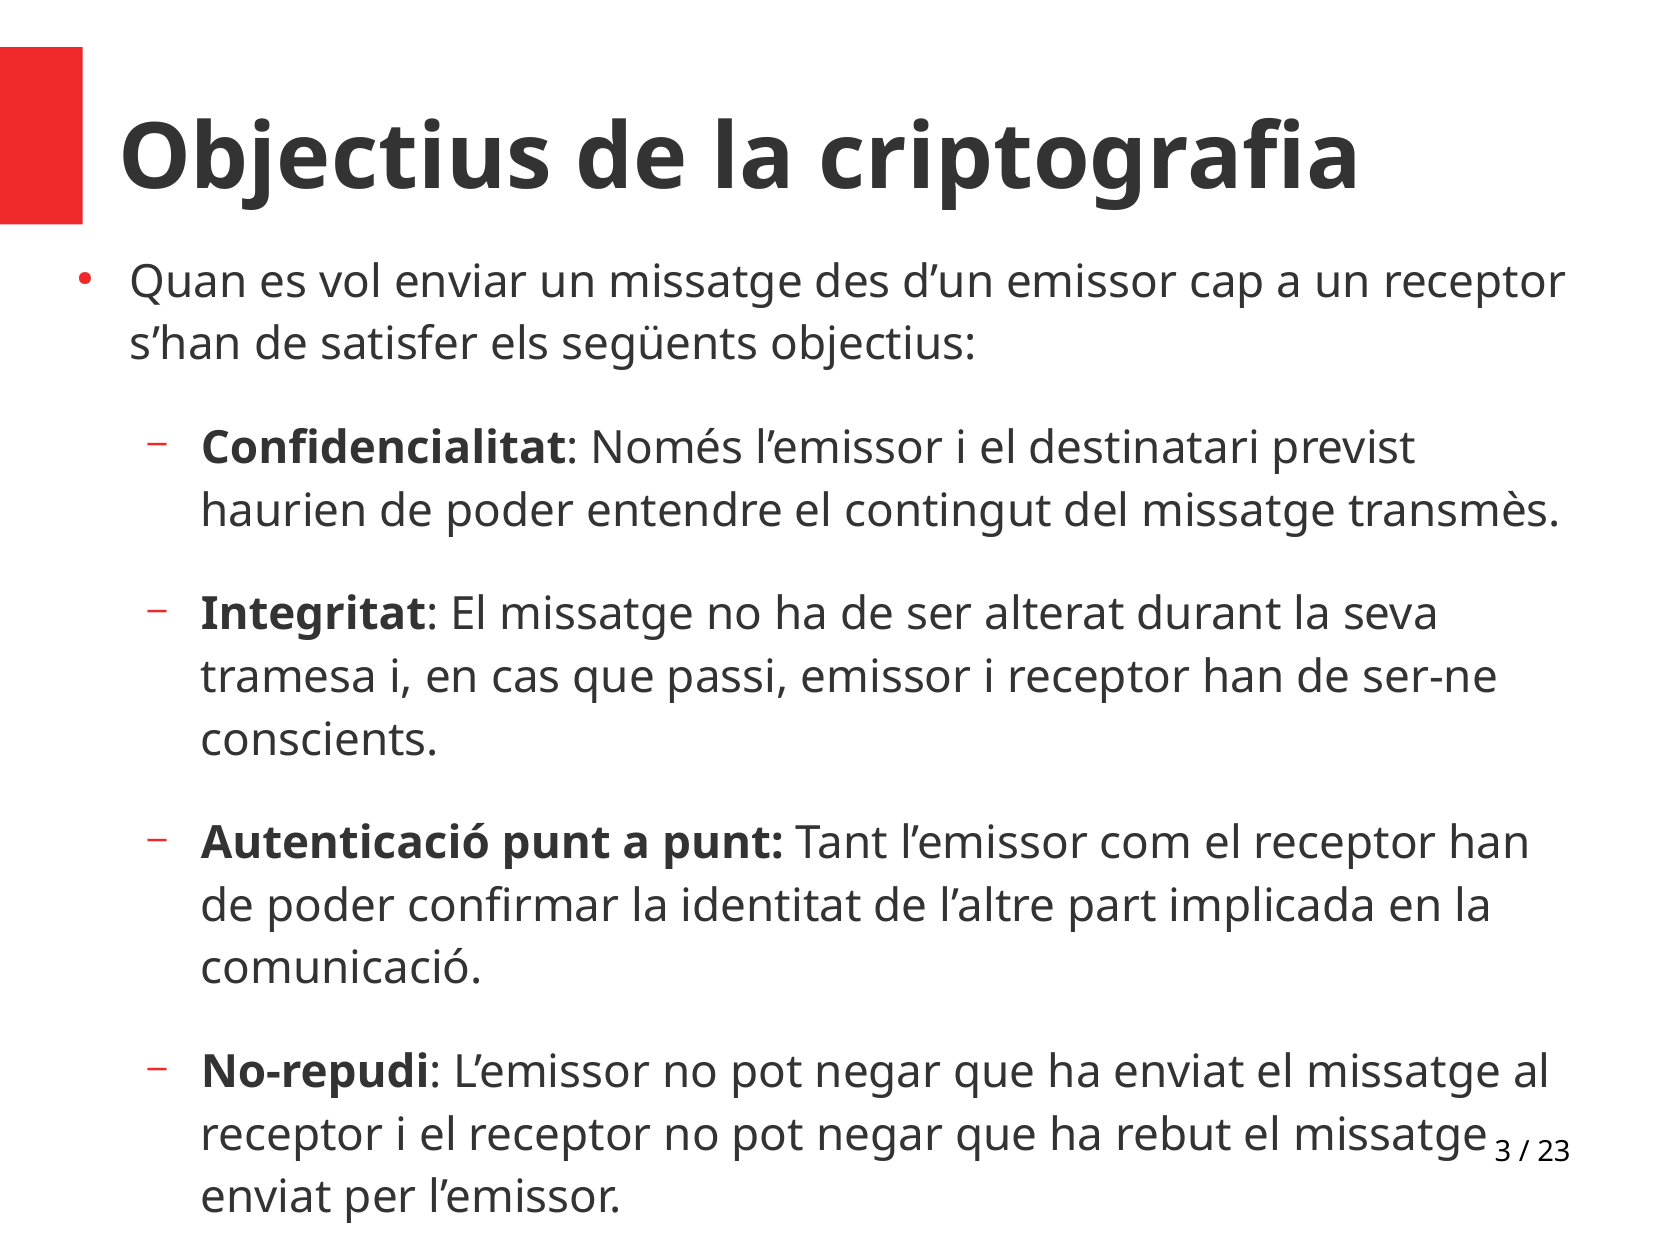

# Objectius de la criptografia
Quan es vol enviar un missatge des d’un emissor cap a un receptor s’han de satisfer els següents objectius:
Confidencialitat: Només l’emissor i el destinatari previst haurien de poder entendre el contingut del missatge transmès.
Integritat: El missatge no ha de ser alterat durant la seva tramesa i, en cas que passi, emissor i receptor han de ser-ne conscients.
Autenticació punt a punt: Tant l’emissor com el receptor han de poder confirmar la identitat de l’altre part implicada en la comunicació.
No-repudi: L’emissor no pot negar que ha enviat el missatge al receptor i el receptor no pot negar que ha rebut el missatge enviat per l’emissor.
3